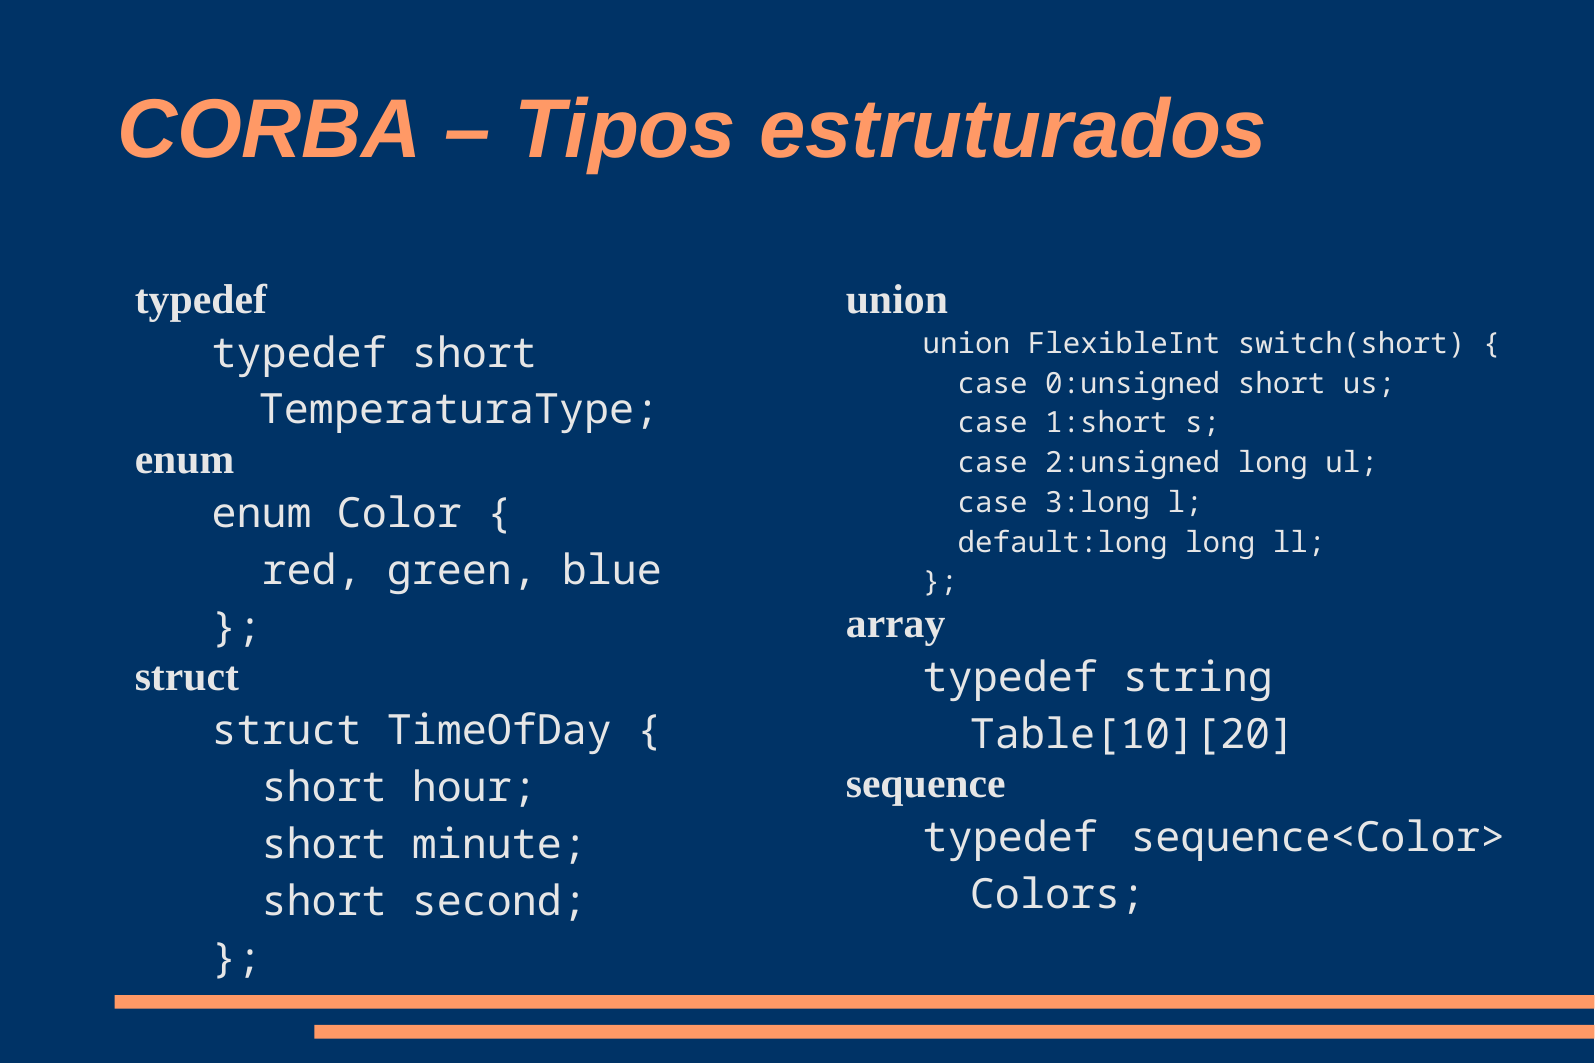

# CORBA – Tipos estruturados
typedef
typedef short TemperaturaType;
enum
enum Color {
 red, green, blue
};
struct
struct TimeOfDay {
 short hour;
 short minute;
 short second;
};
union
union FlexibleInt switch(short) {
 case 0:unsigned short us;
 case 1:short s;
 case 2:unsigned long ul;
 case 3:long l;
 default:long long ll;
};
array
typedef string Table[10][20]
sequence
typedef sequence<Color> Colors;